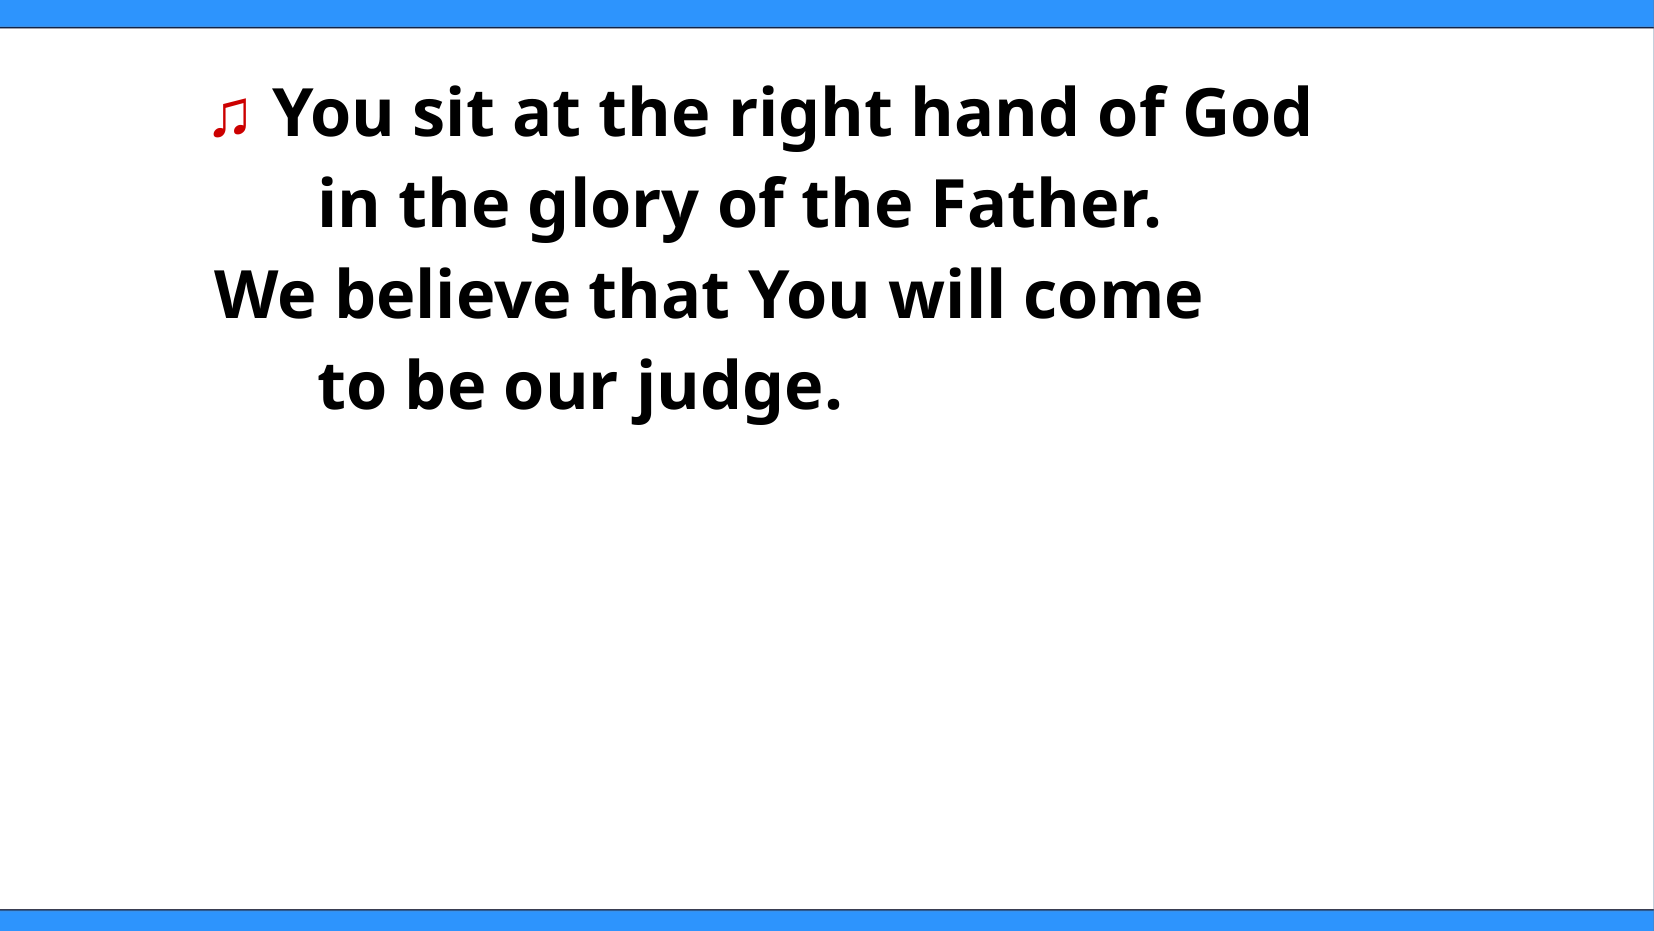

♫ You sit at the right hand of God
 in the glory of the Father.
 We believe that You will come
 to be our judge.